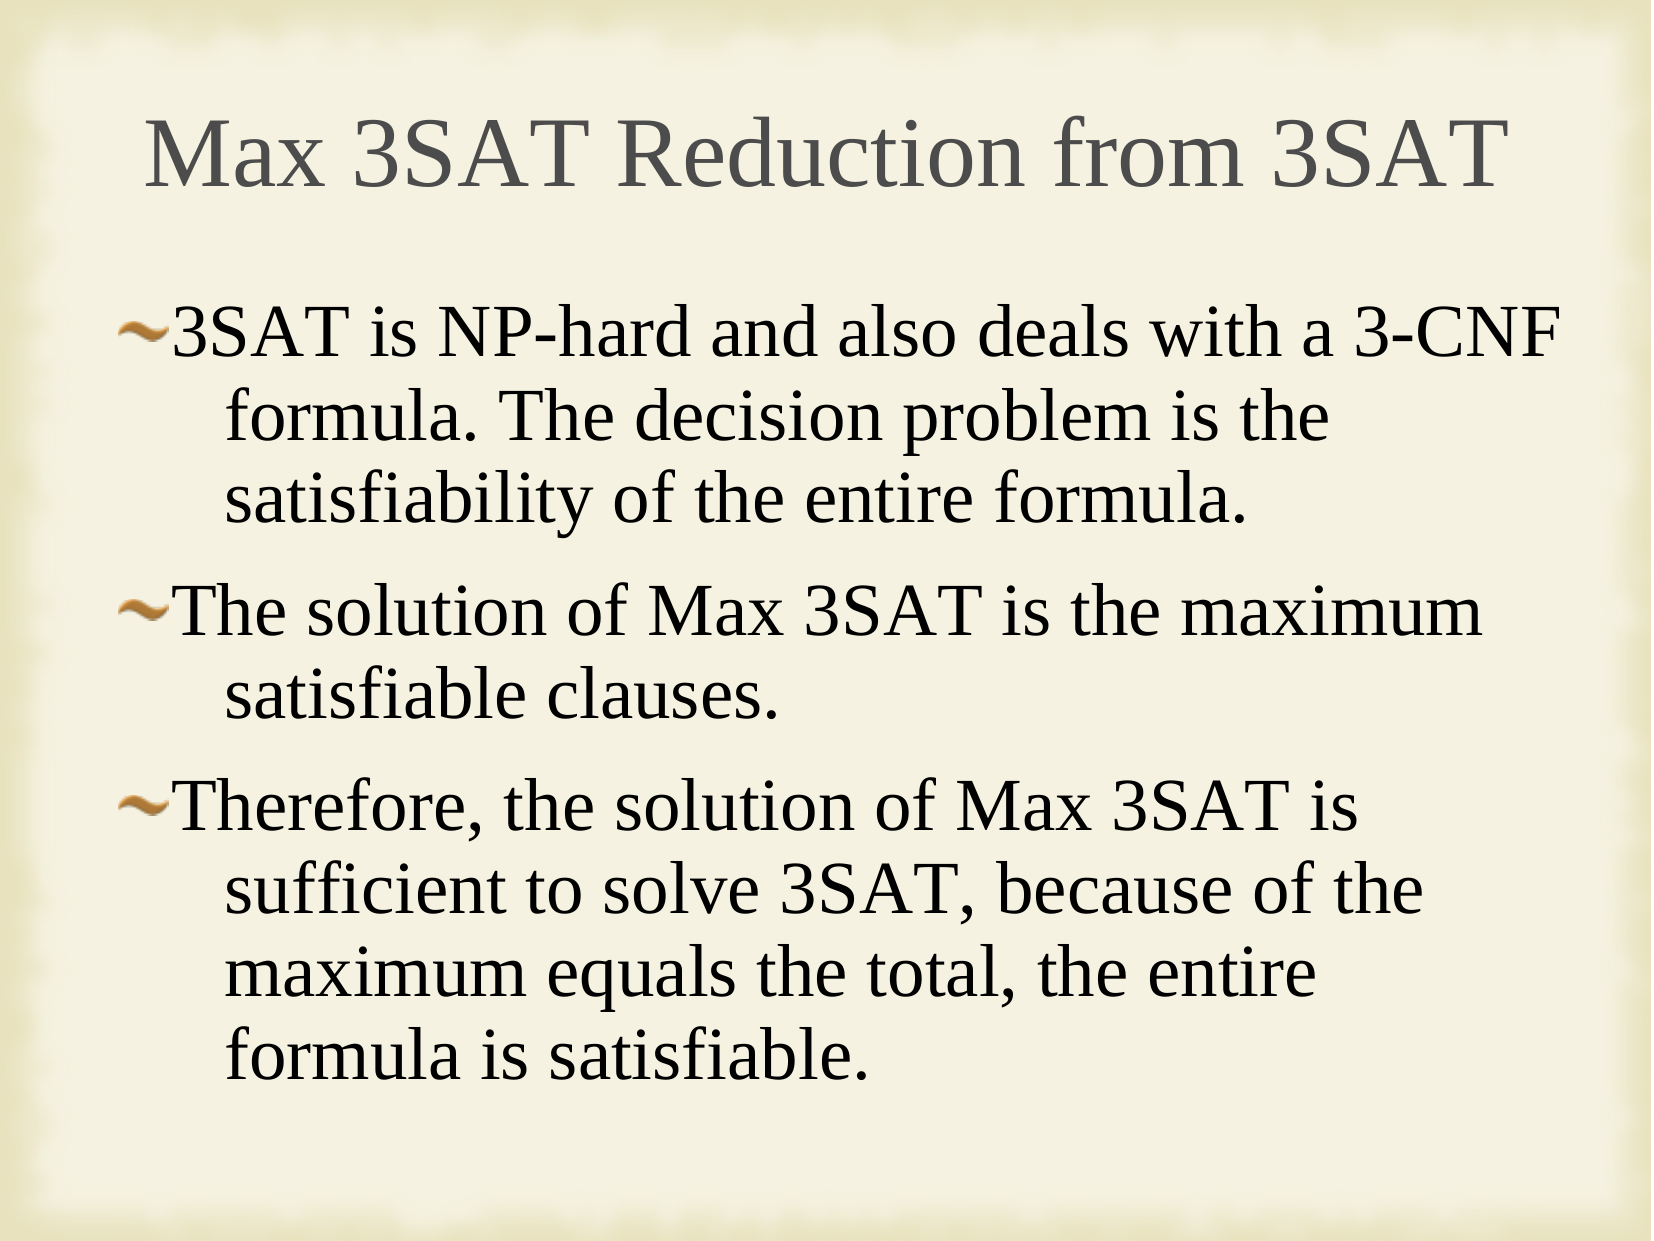

# Max 3SAT Reduction from 3SAT
3SAT is NP-hard and also deals with a 3-CNF formula. The decision problem is the satisfiability of the entire formula.
The solution of Max 3SAT is the maximum satisfiable clauses.
Therefore, the solution of Max 3SAT is sufficient to solve 3SAT, because of the maximum equals the total, the entire formula is satisfiable.